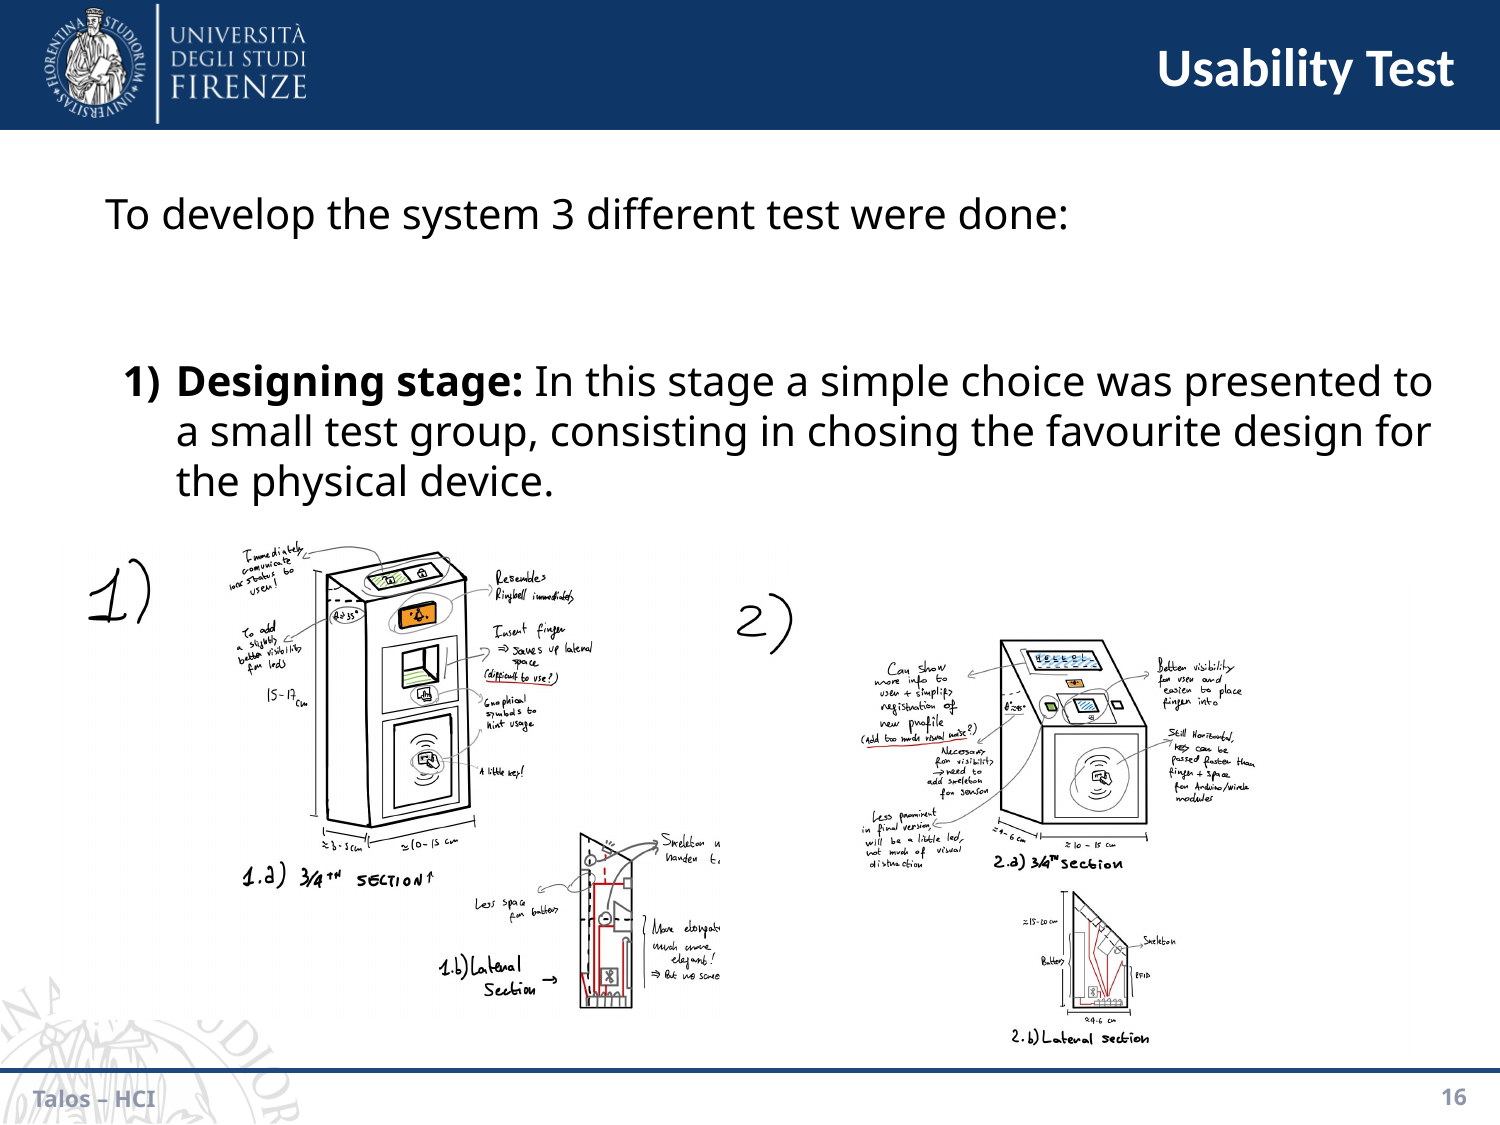

# Usability Test
To develop the system 3 different test were done:
Designing stage: In this stage a simple choice was presented to a small test group, consisting in chosing the favourite design for the physical device.
Talos – HCI